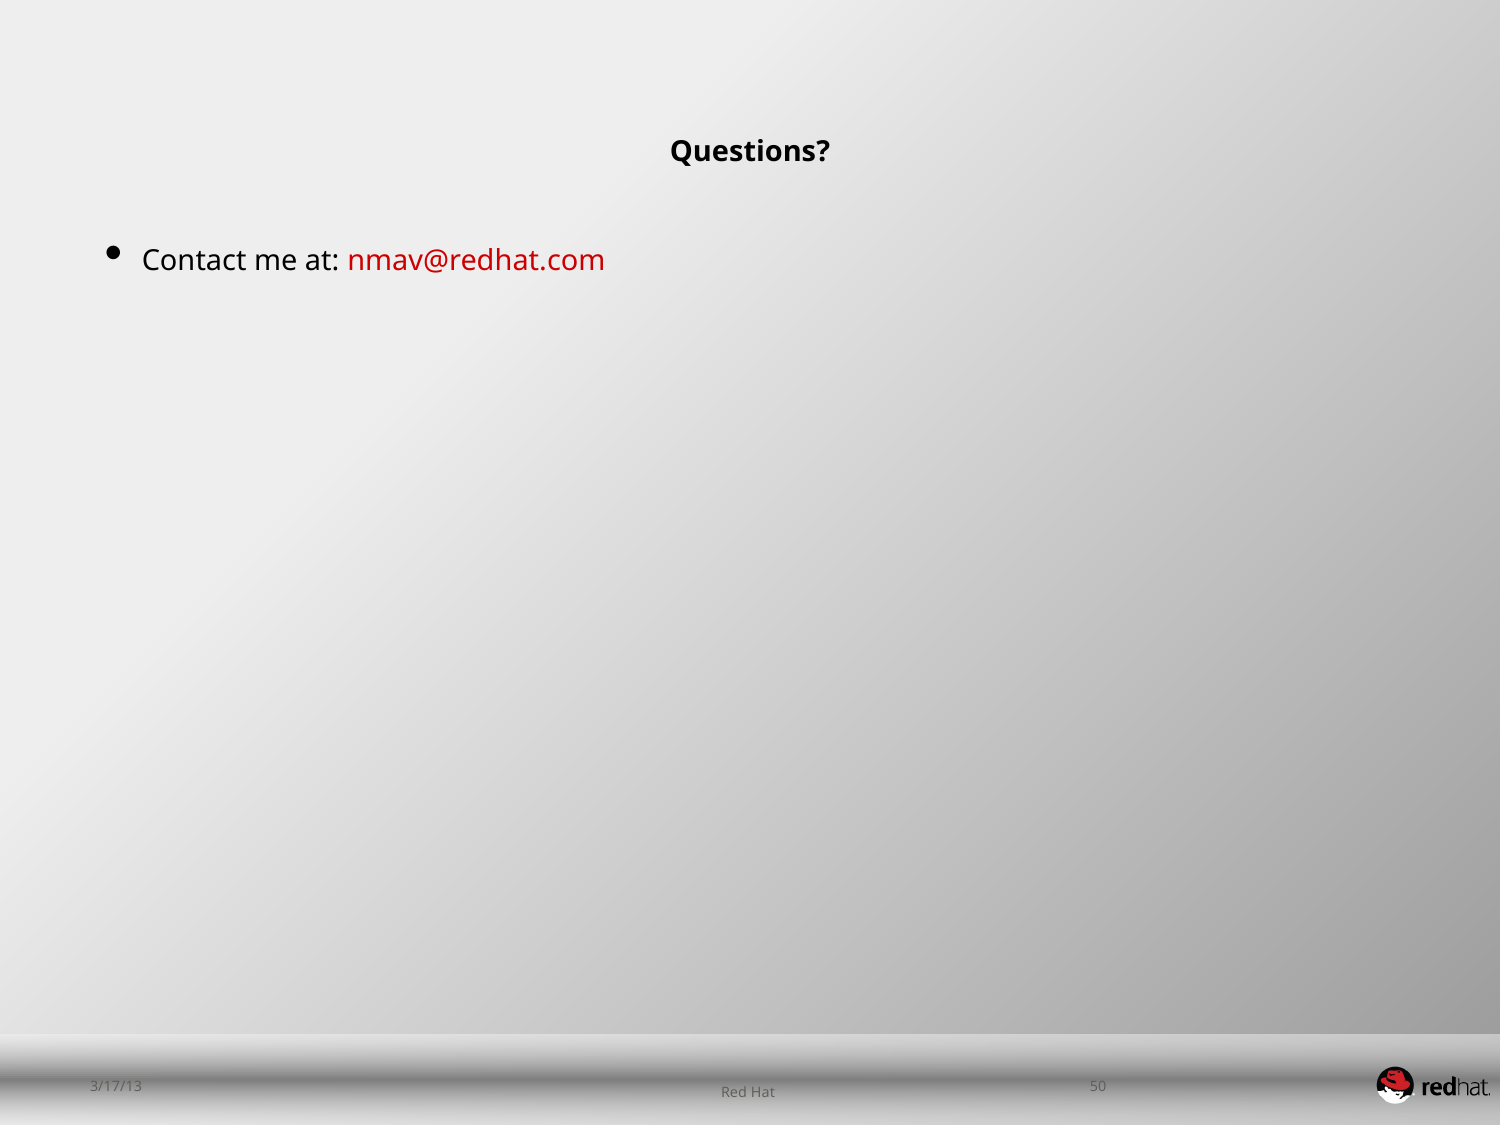

# Questions?
Contact me at: nmav@redhat.com
3/17/13
Red Hat